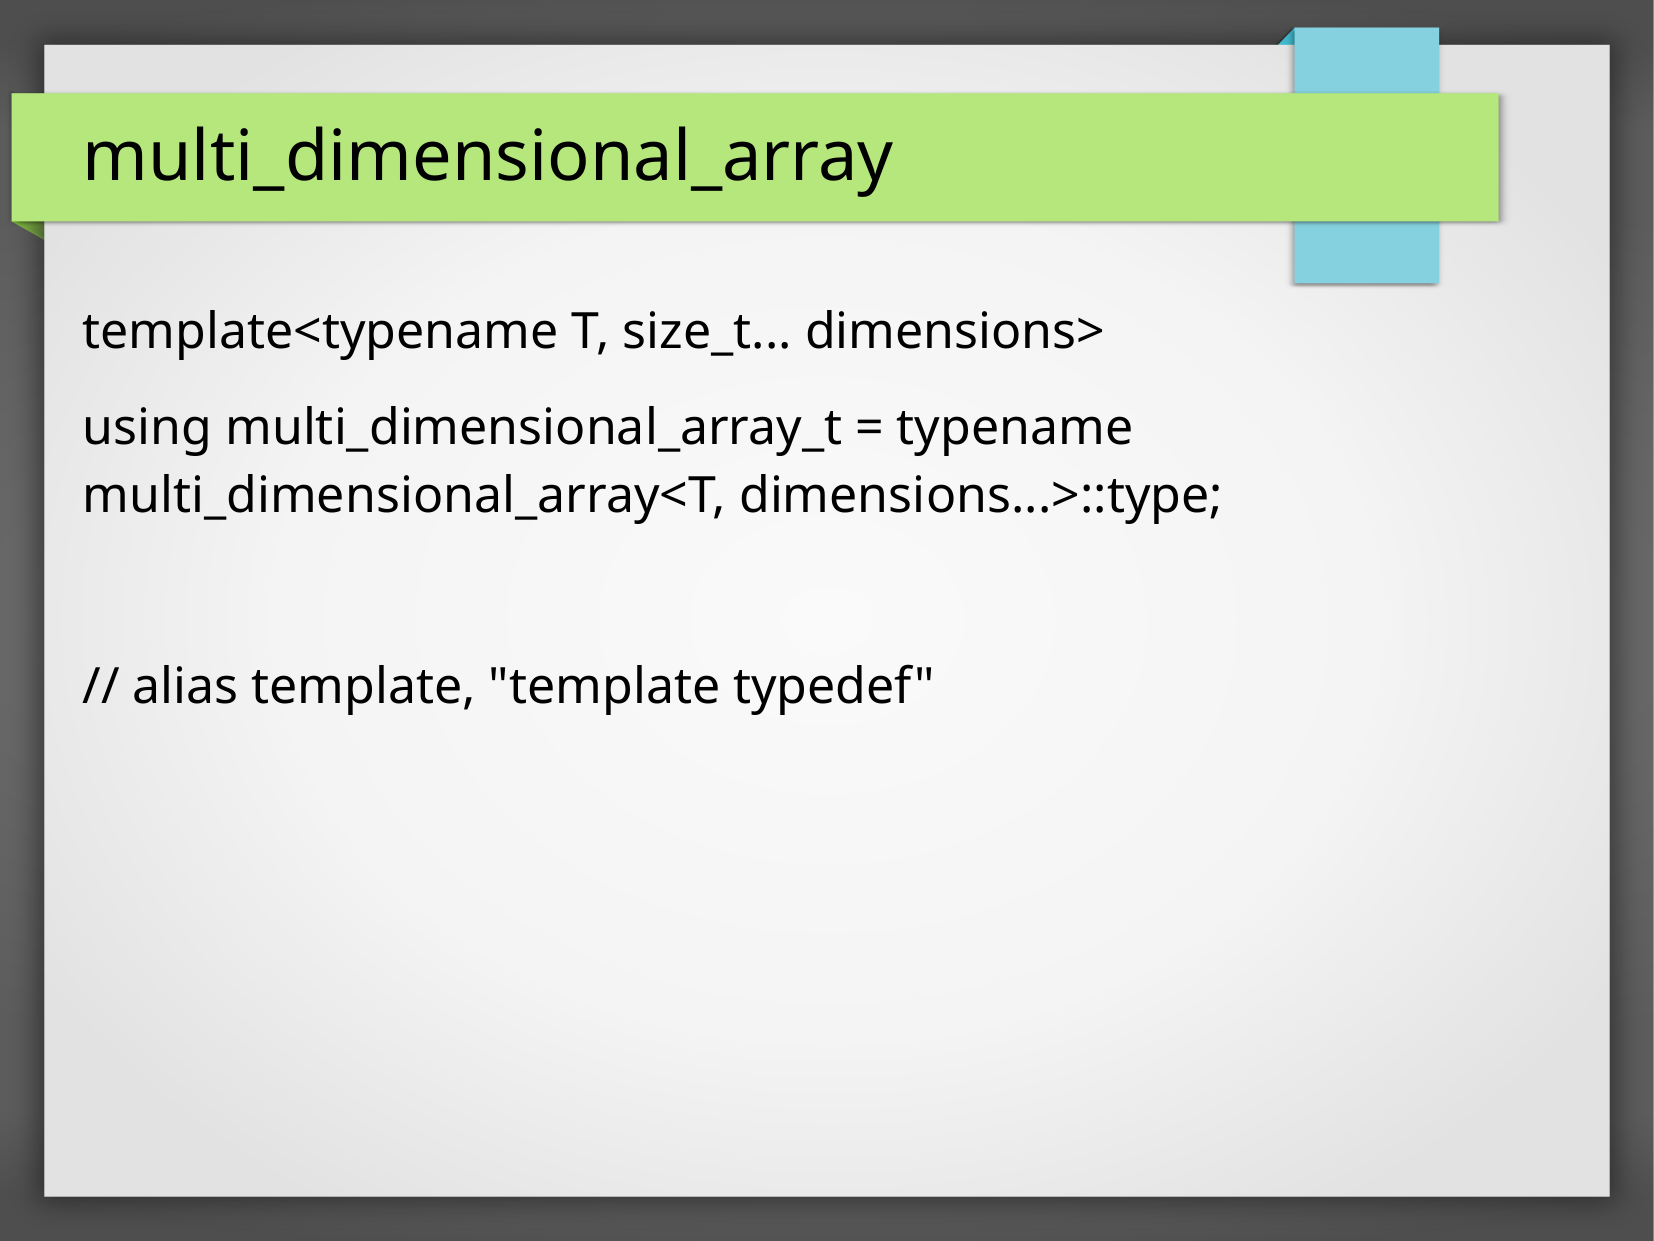

# multi_dimensional_array
template<typename T, size_t... dimensions>
using multi_dimensional_array_t = typename multi_dimensional_array<T, dimensions...>::type;
// alias template, "template typedef"